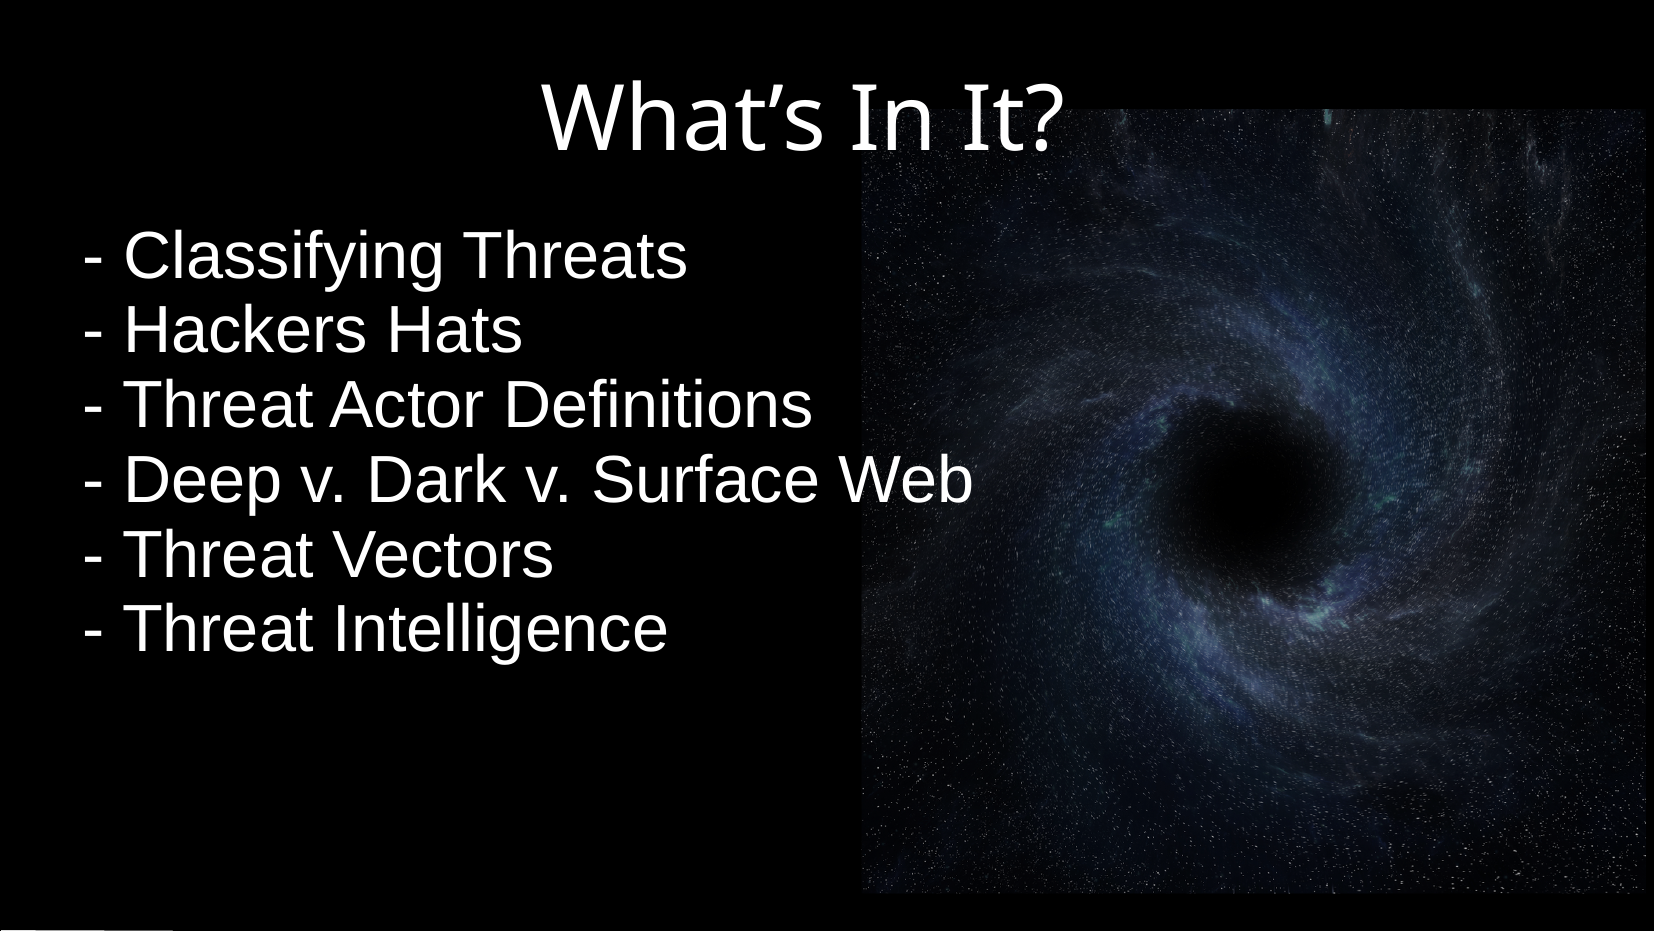

# What’s In It?
- Classifying Threats
- Hackers Hats
- Threat Actor Definitions
- Deep v. Dark v. Surface Web
- Threat Vectors
- Threat Intelligence